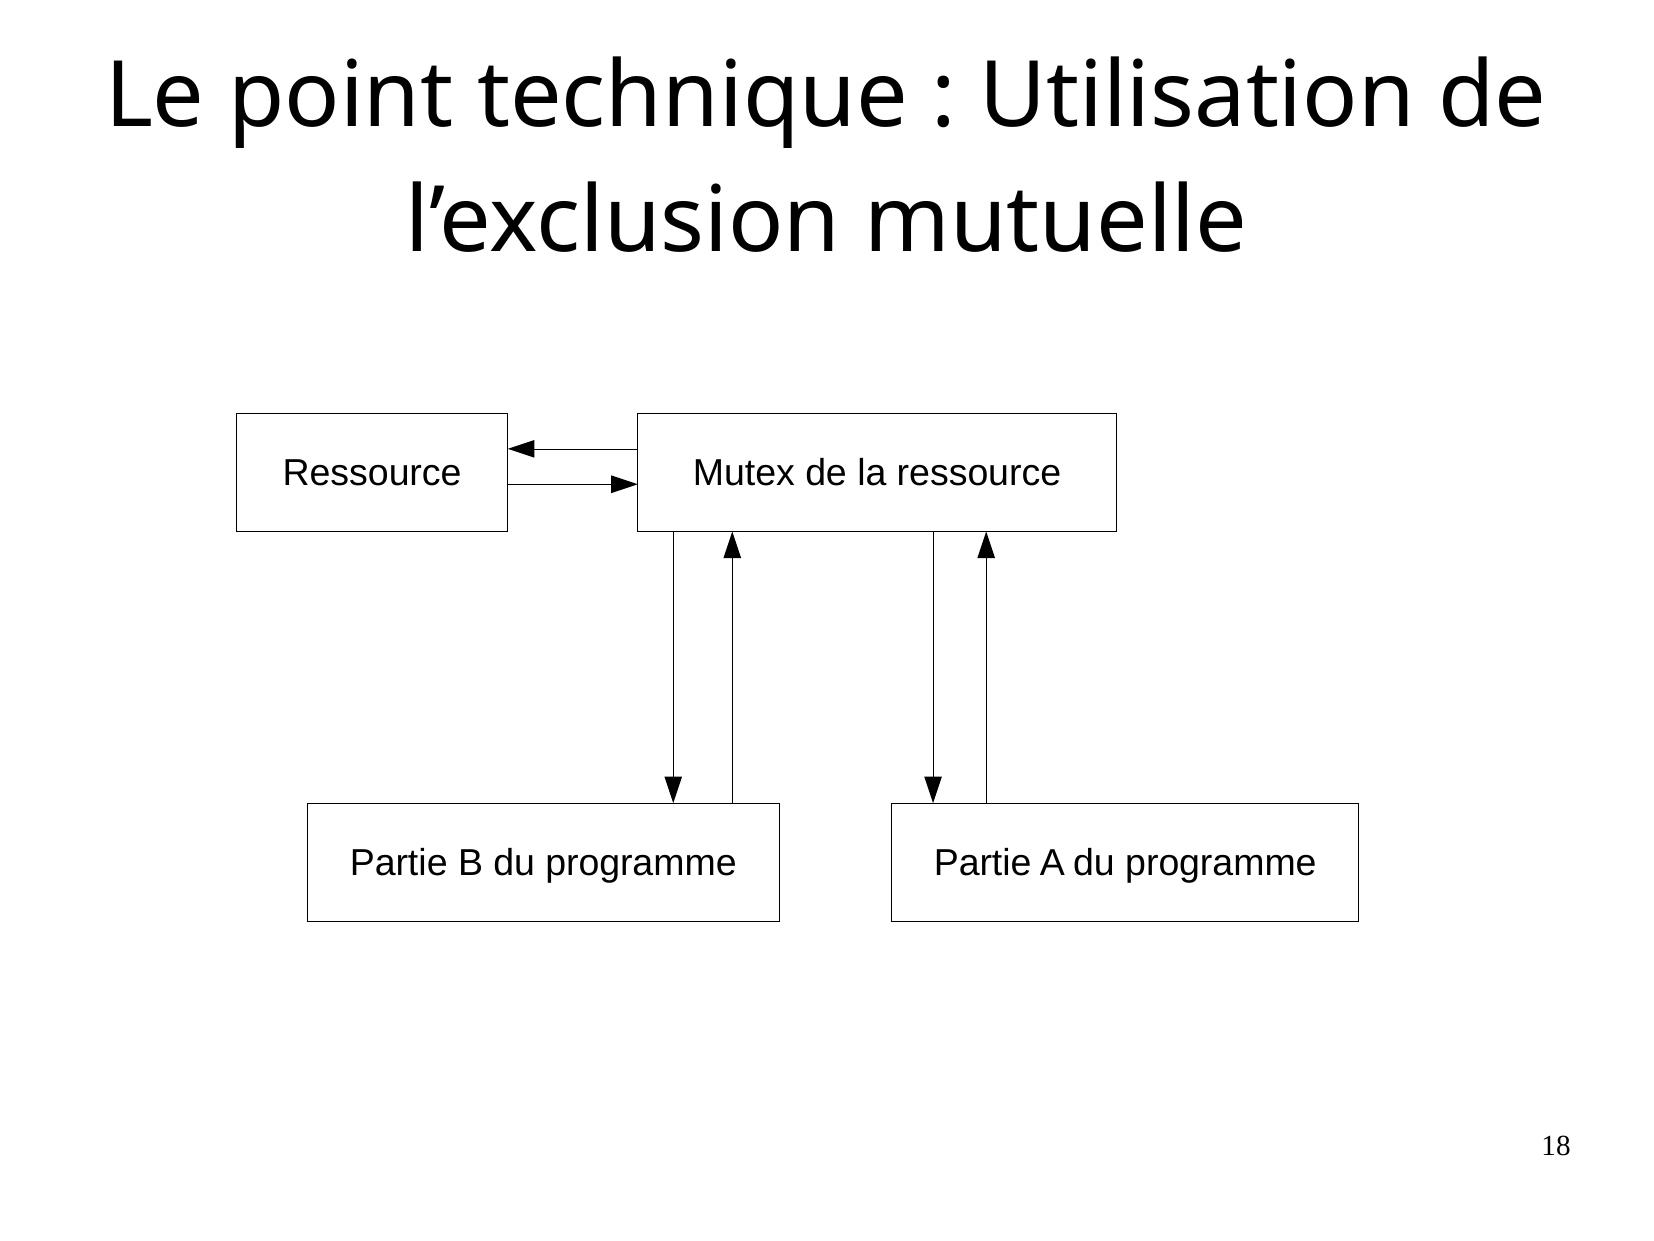

# Le point technique : Utilisation de l’exclusion mutuelle
Ressource
Mutex de la ressource
Partie B du programme
Partie A du programme
18